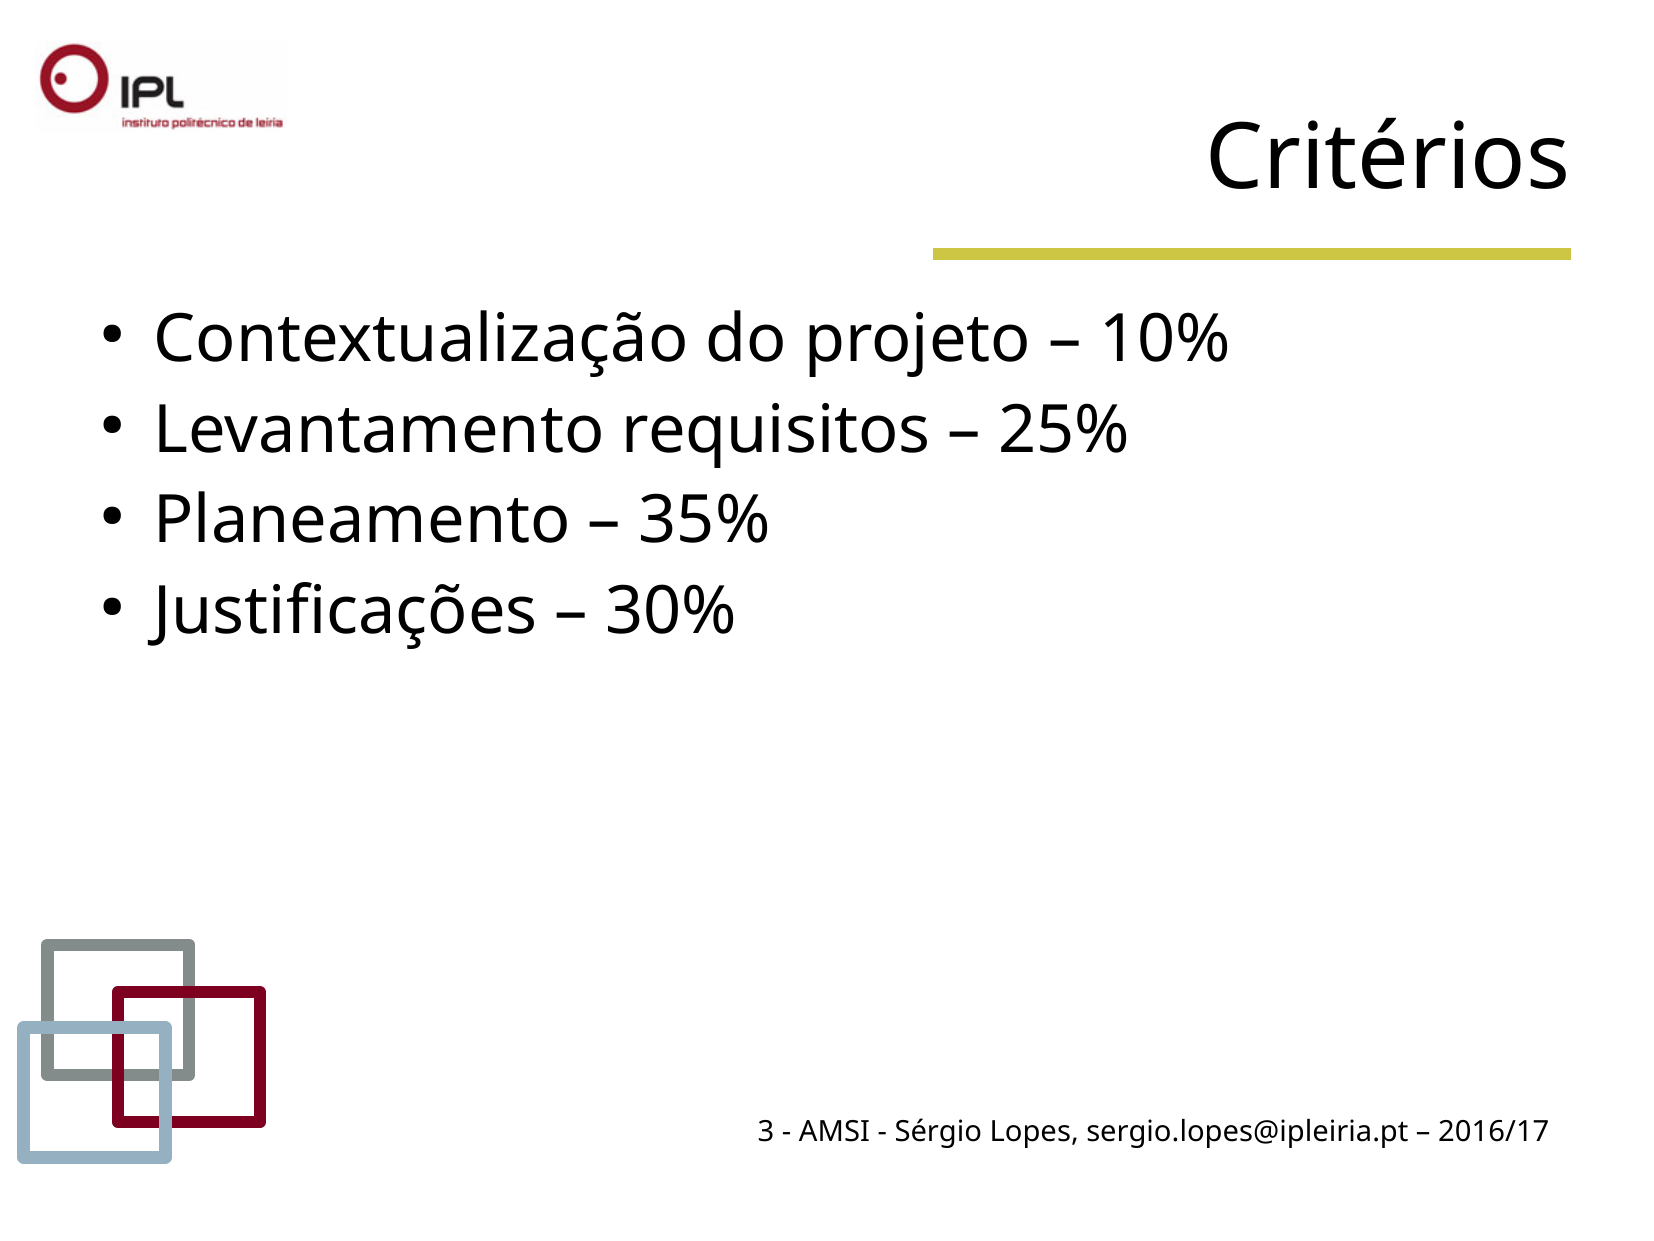

# Critérios
Contextualização do projeto – 10%
Levantamento requisitos – 25%
Planeamento – 35%
Justificações – 30%
3 - AMSI - Sérgio Lopes, sergio.lopes@ipleiria.pt – 2016/17